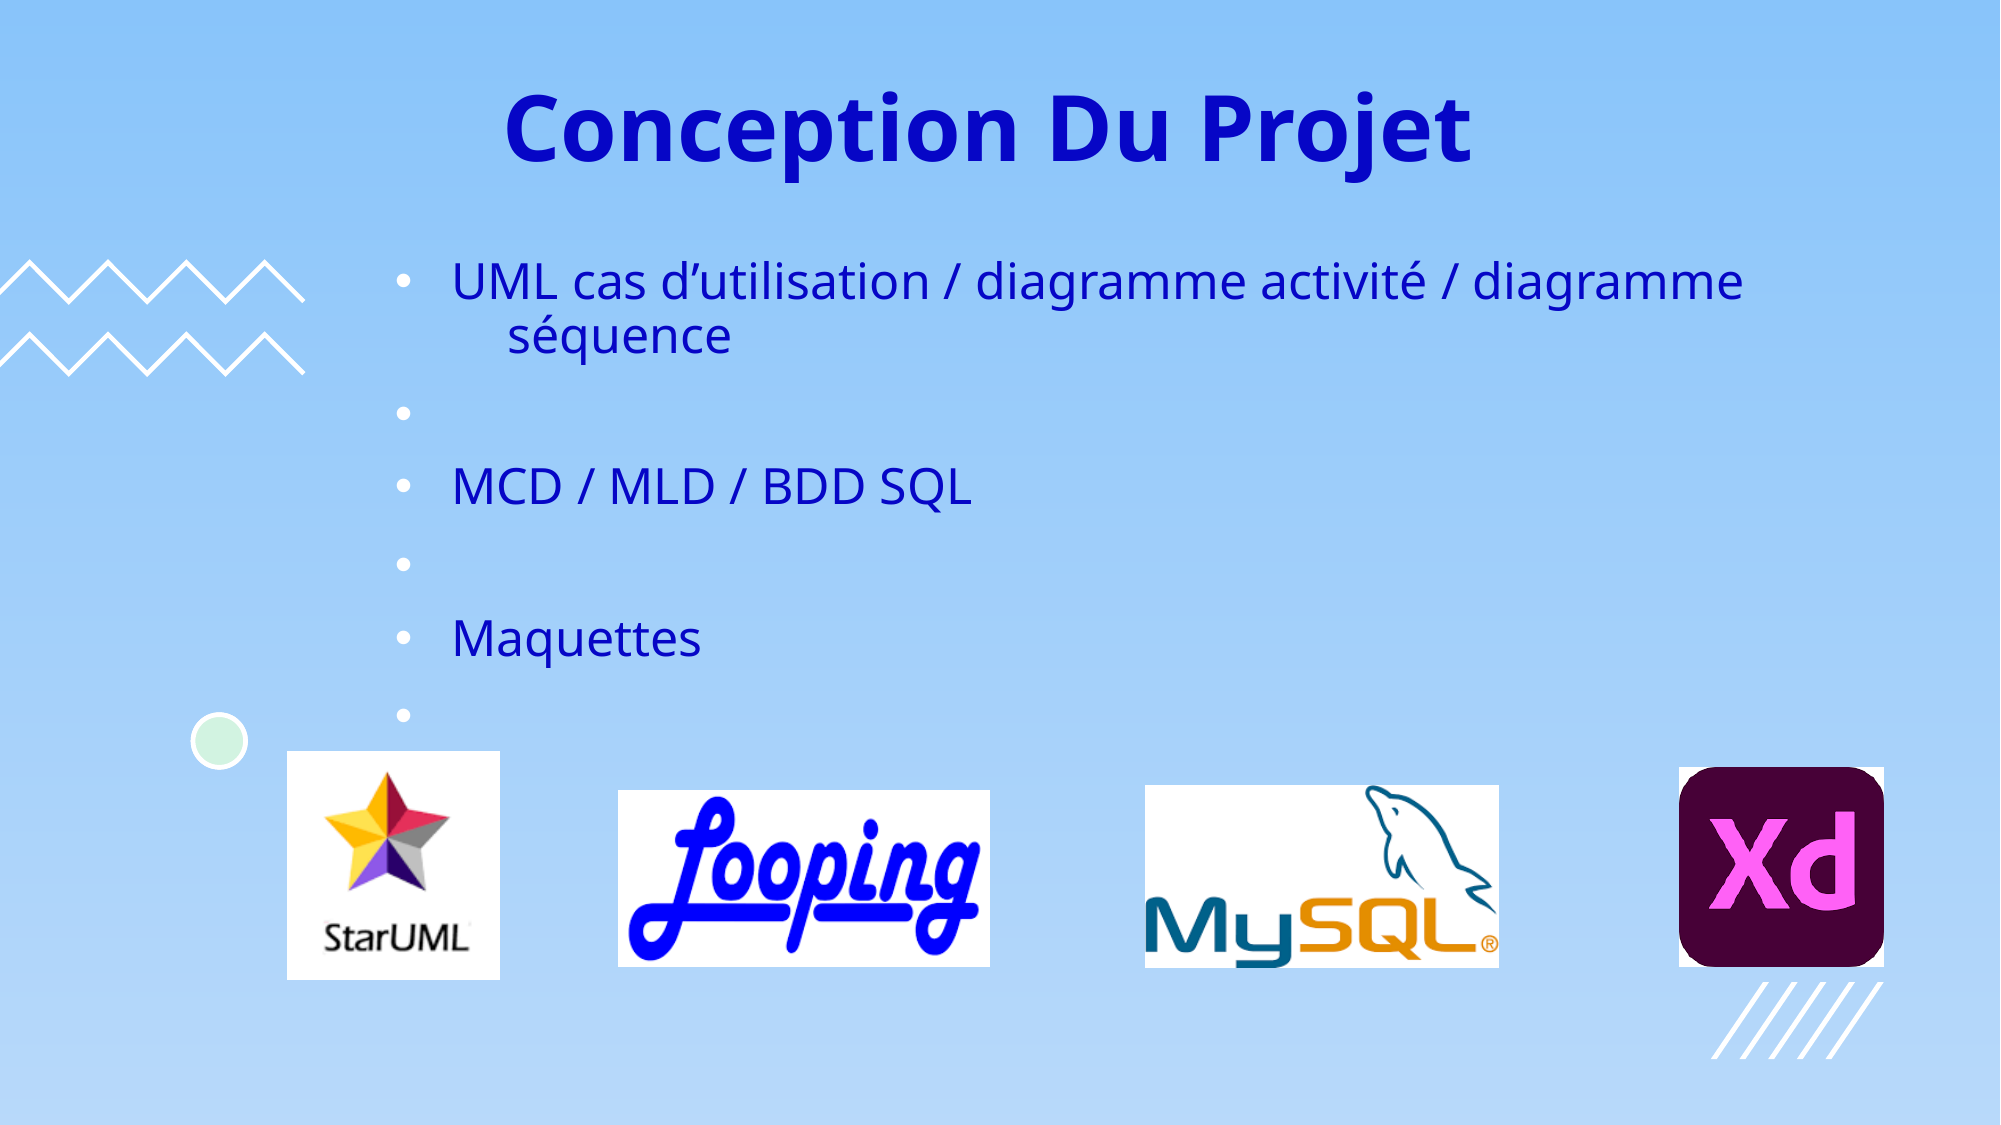

# Conception Du Projet
UML cas d’utilisation / diagramme activité / diagramme séquence
MCD / MLD / BDD SQL
Maquettes